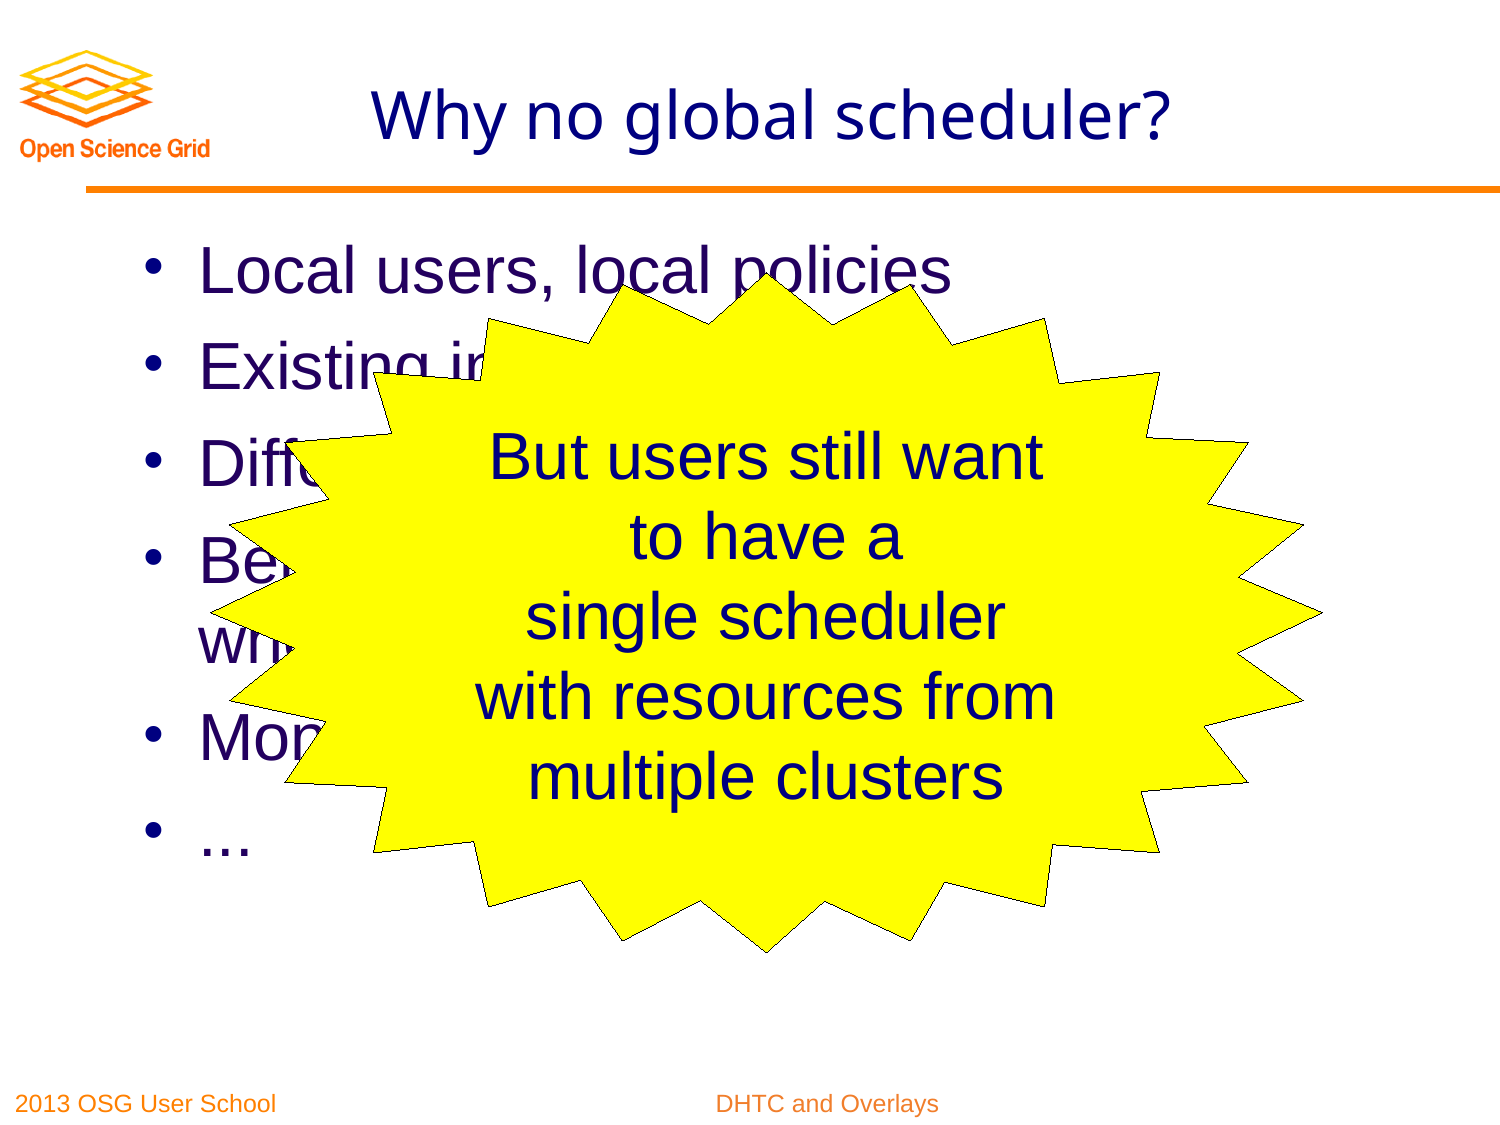

# Why no global scheduler?
Local users, local policies
Existing infrastructure
Different technology preferences
Being able to work
when WAN goes down
Money & politics
...
But users still want
to have a
single scheduler
with resources from
multiple clusters